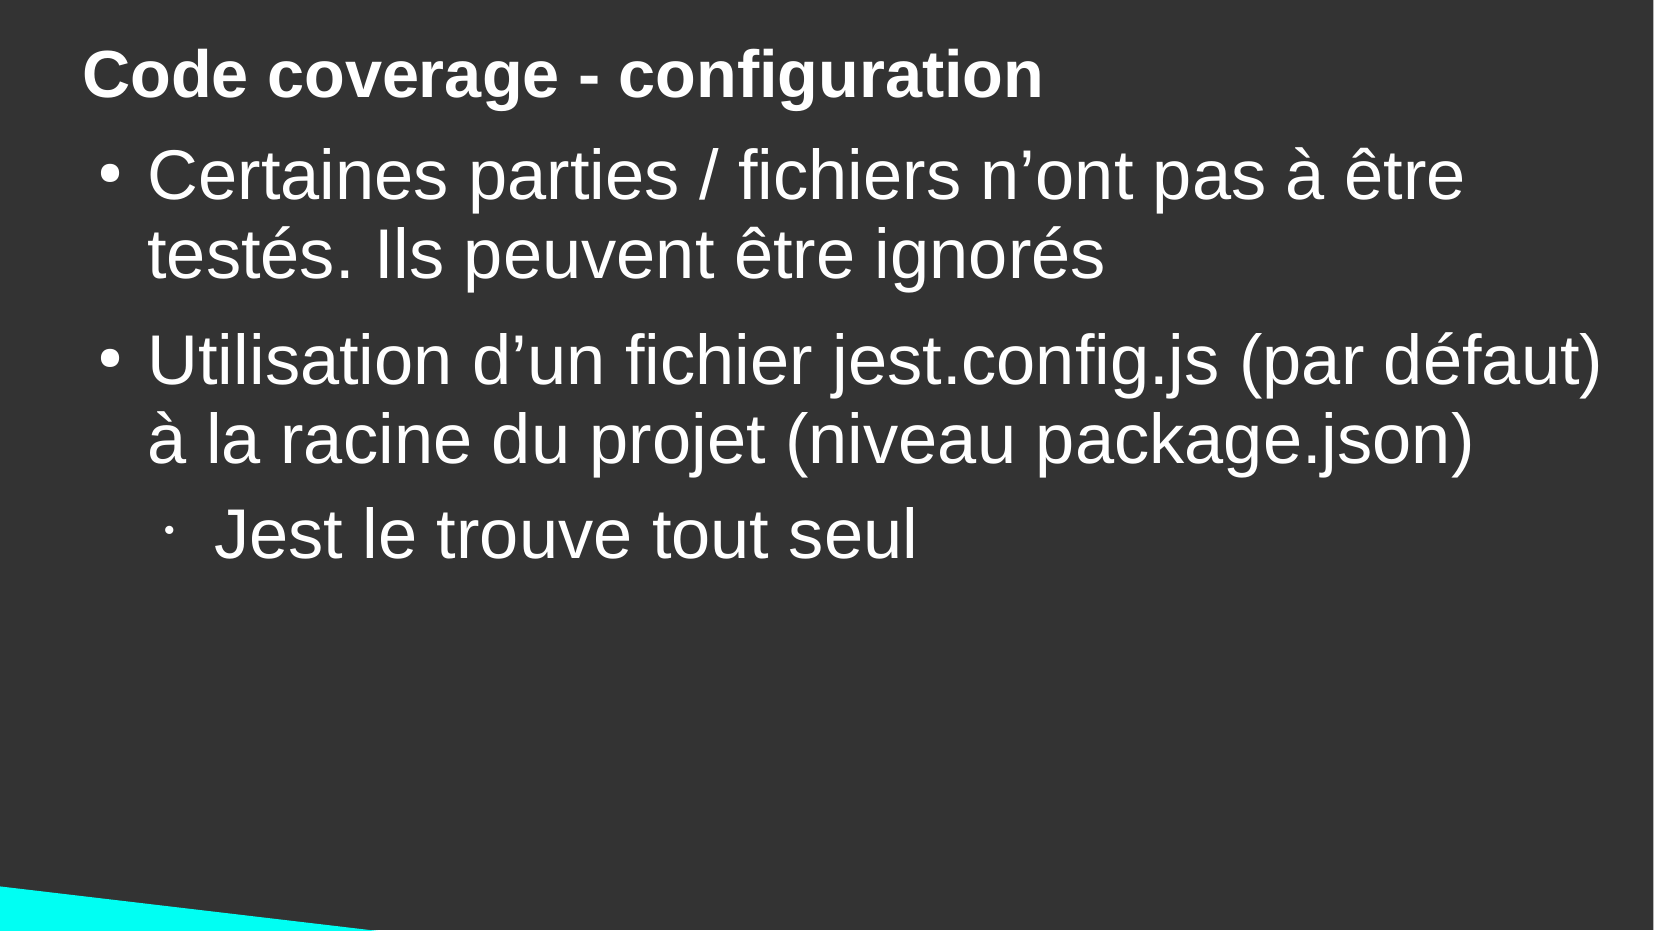

# Code coverage - configuration
Certaines parties / fichiers n’ont pas à être testés. Ils peuvent être ignorés
Utilisation d’un fichier jest.config.js (par défaut) à la racine du projet (niveau package.json)
Jest le trouve tout seul